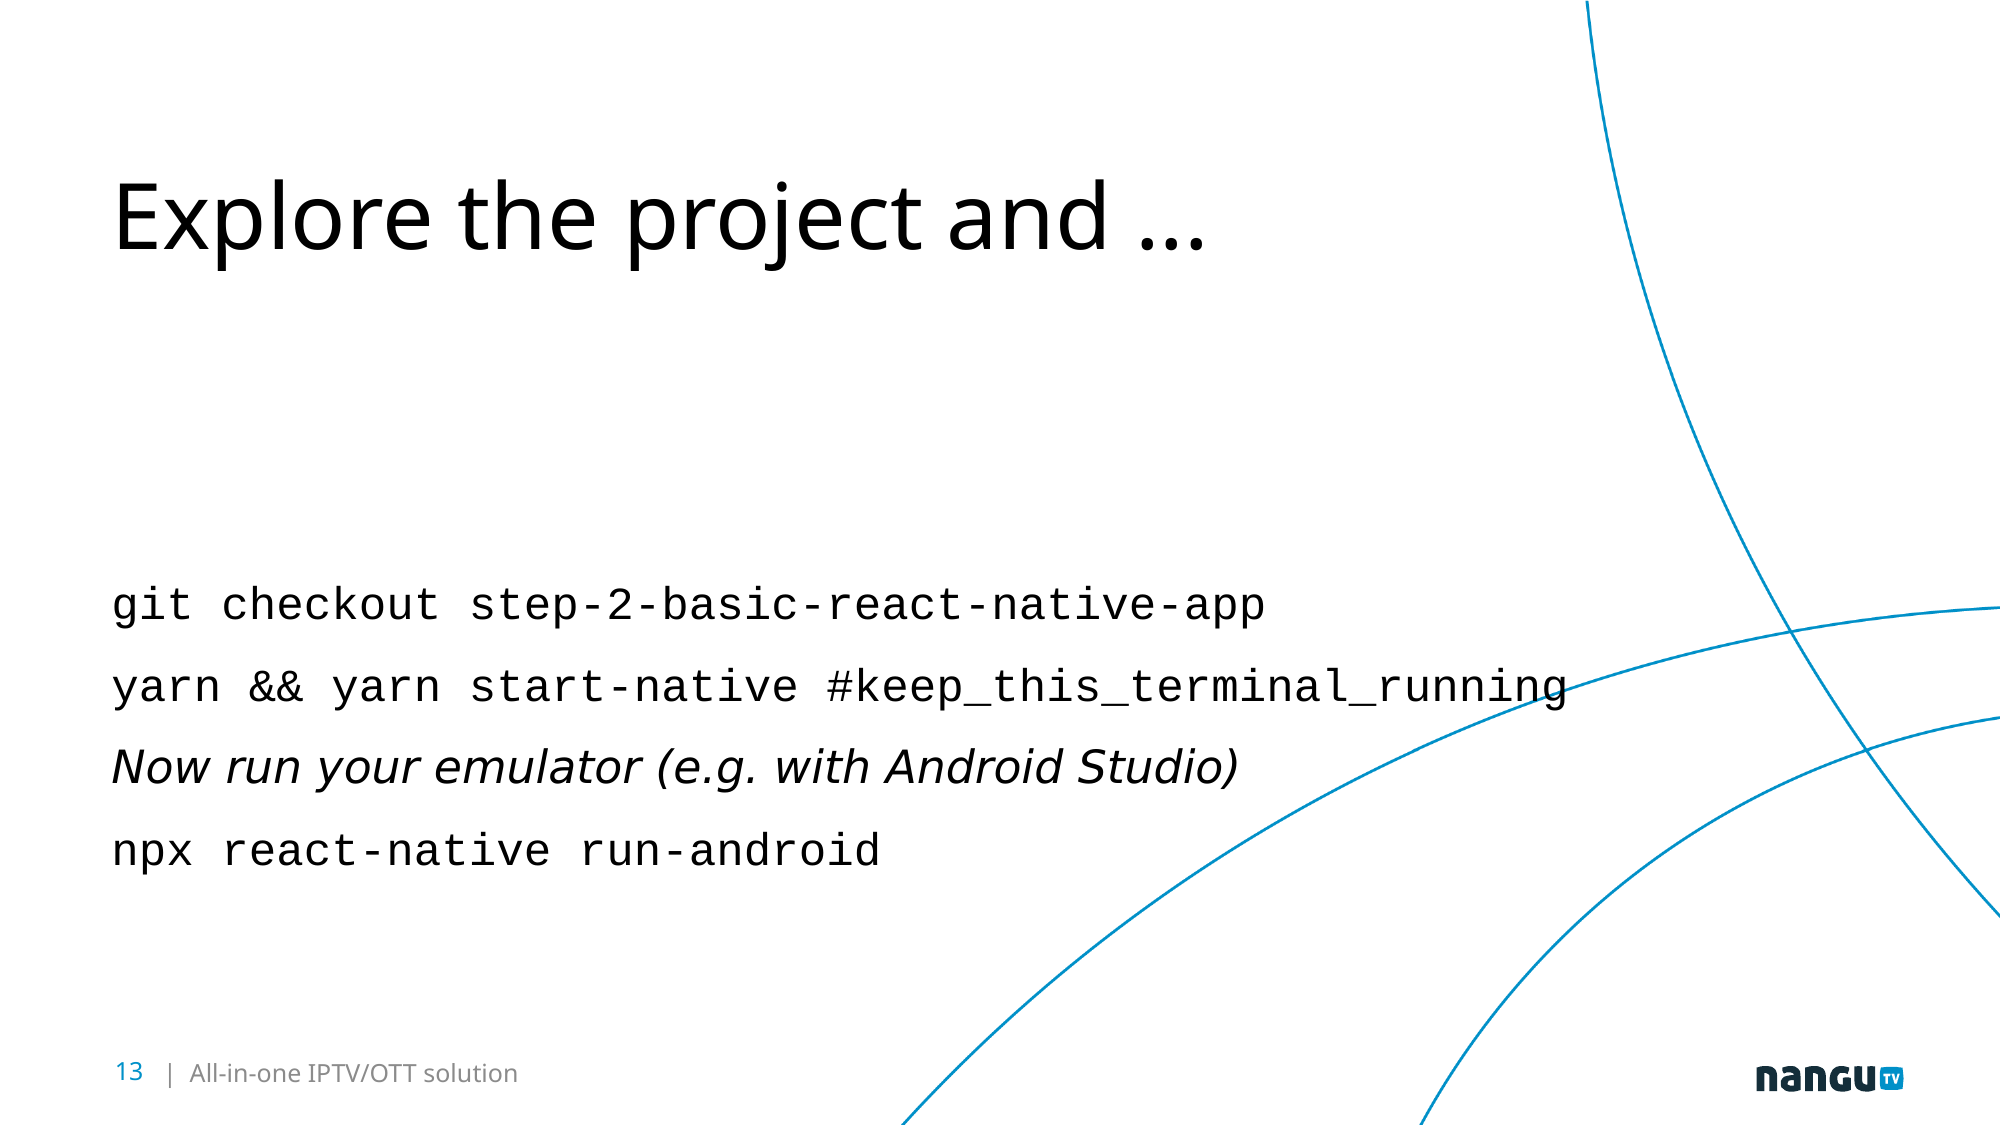

# Explore the project and ...
git checkout step-2-basic-react-native-app
yarn && yarn start-native #keep_this_terminal_running
Now run your emulator (e.g. with Android Studio)
npx react-native run-android
| All-in-one IPTV/OTT solution